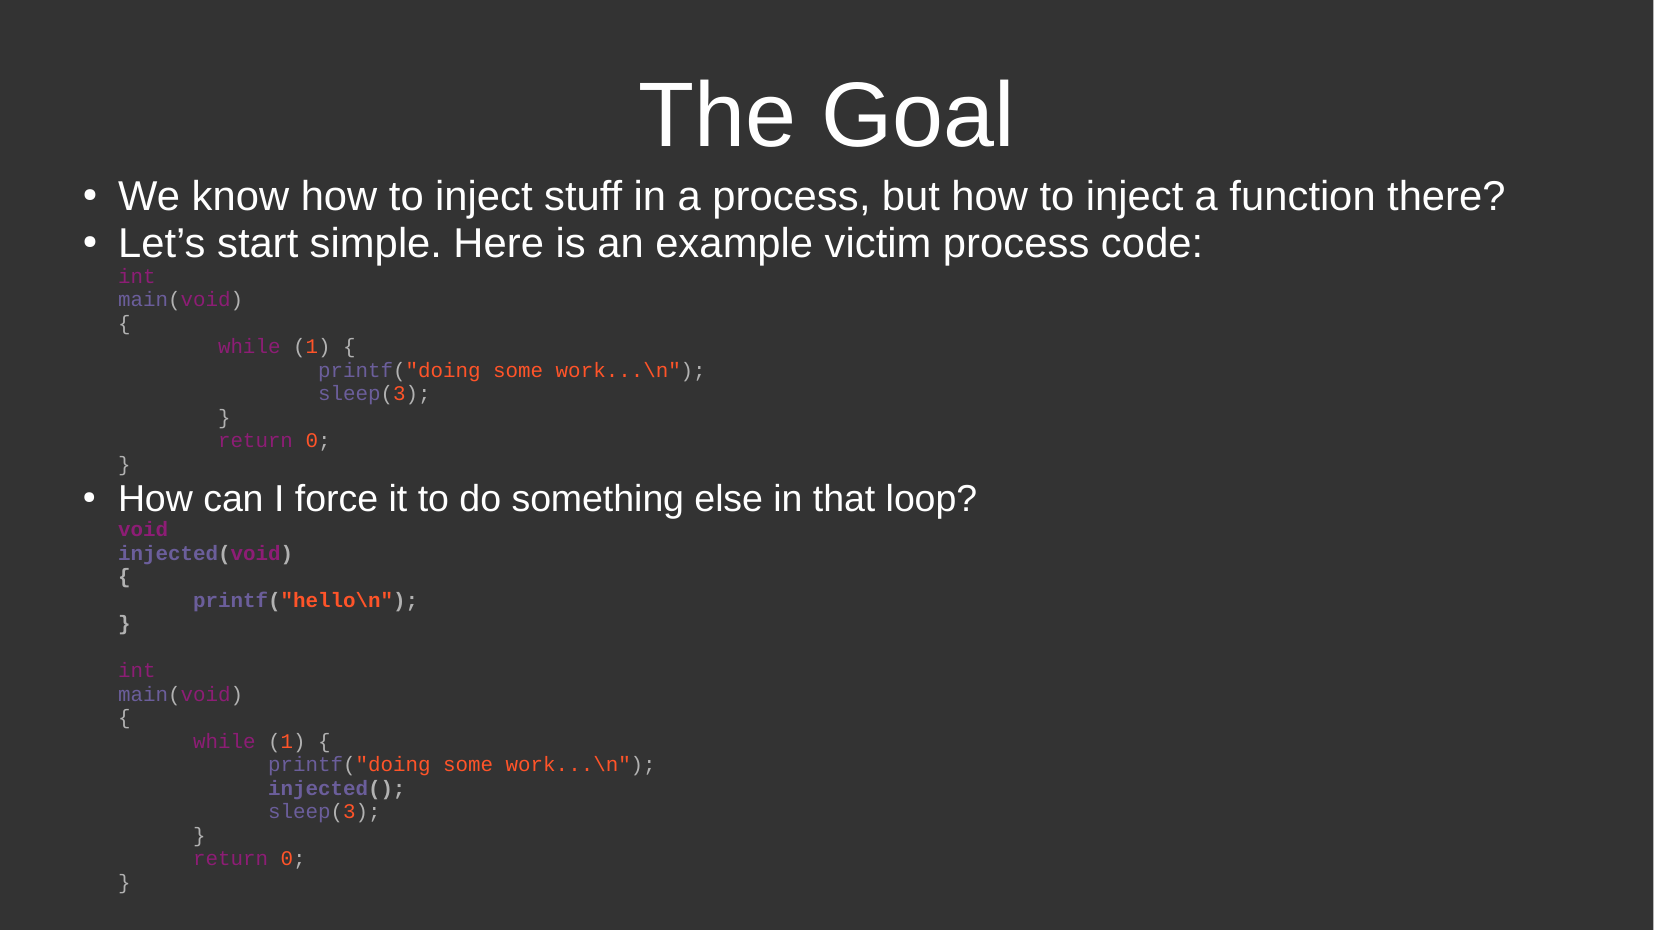

# The Goal
We know how to inject stuff in a process, but how to inject a function there?
Let’s start simple. Here is an example victim process code:
int
main(void)
{
 while (1) {
 printf("doing some work...\n");
 sleep(3);
 }
 return 0;
}
How can I force it to do something else in that loop?
void
injected(void)
{
	printf("hello\n");
}
int
main(void)
{
	while (1) {
 		printf("doing some work...\n");
		injected();
 sleep(3);
 }
 return 0;
}